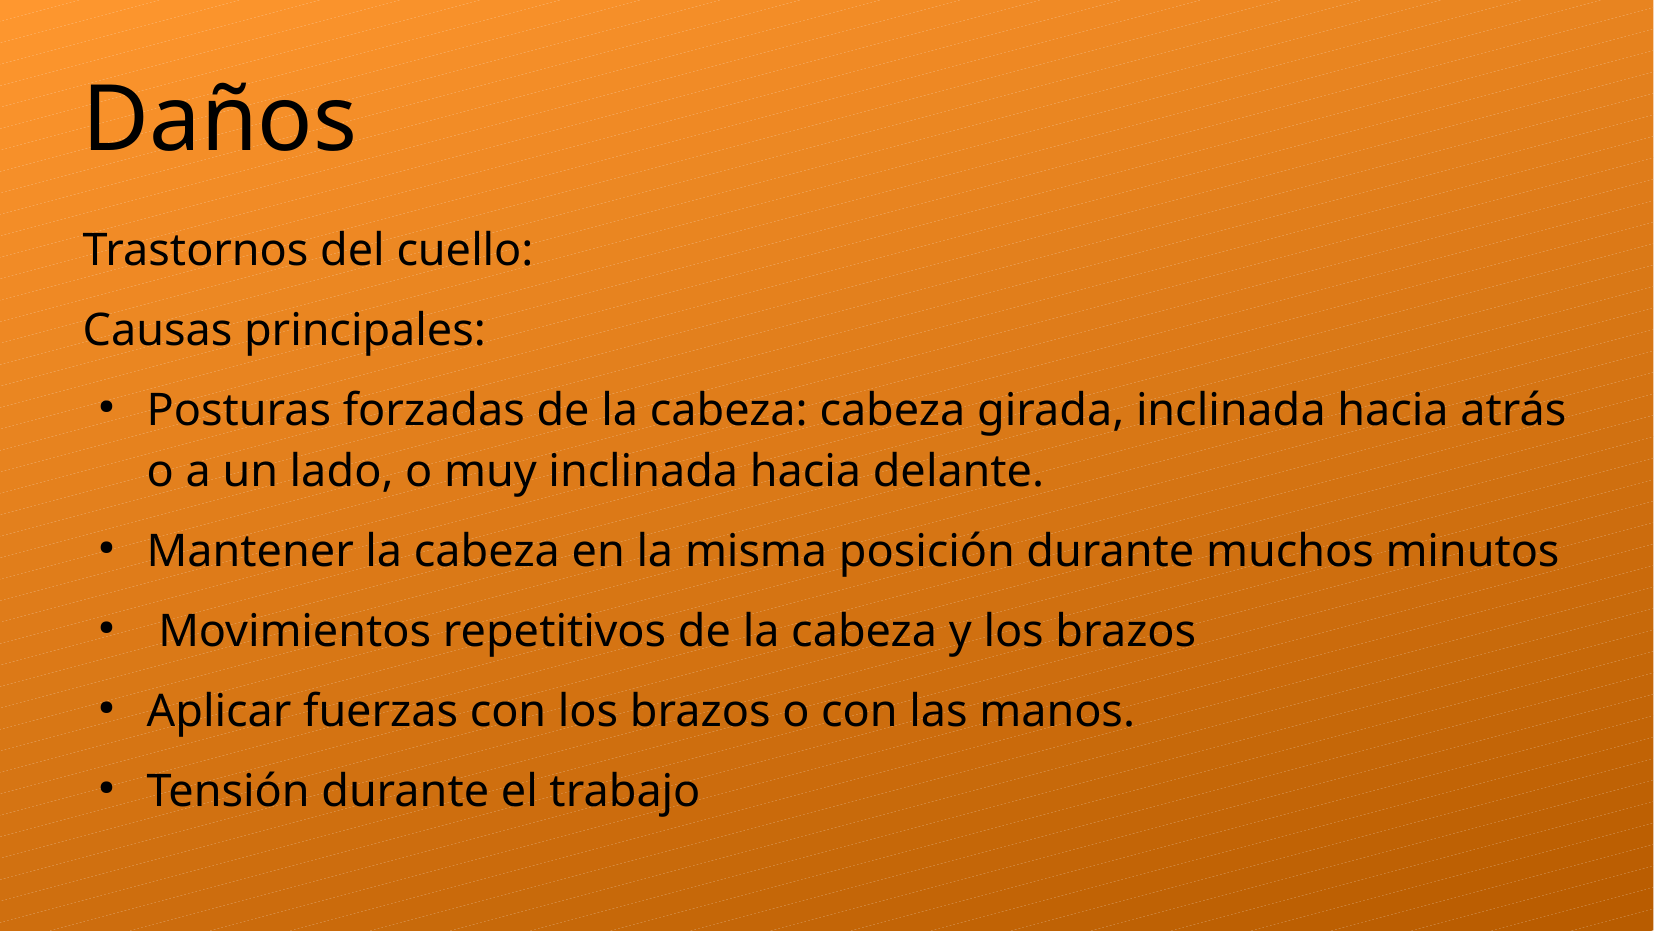

# Daños
Trastornos del cuello:
Causas principales:
Posturas forzadas de la cabeza: cabeza girada, inclinada hacia atrás o a un lado, o muy inclinada hacia delante.
Mantener la cabeza en la misma posición durante muchos minutos
 Movimientos repetitivos de la cabeza y los brazos
Aplicar fuerzas con los brazos o con las manos.
Tensión durante el trabajo